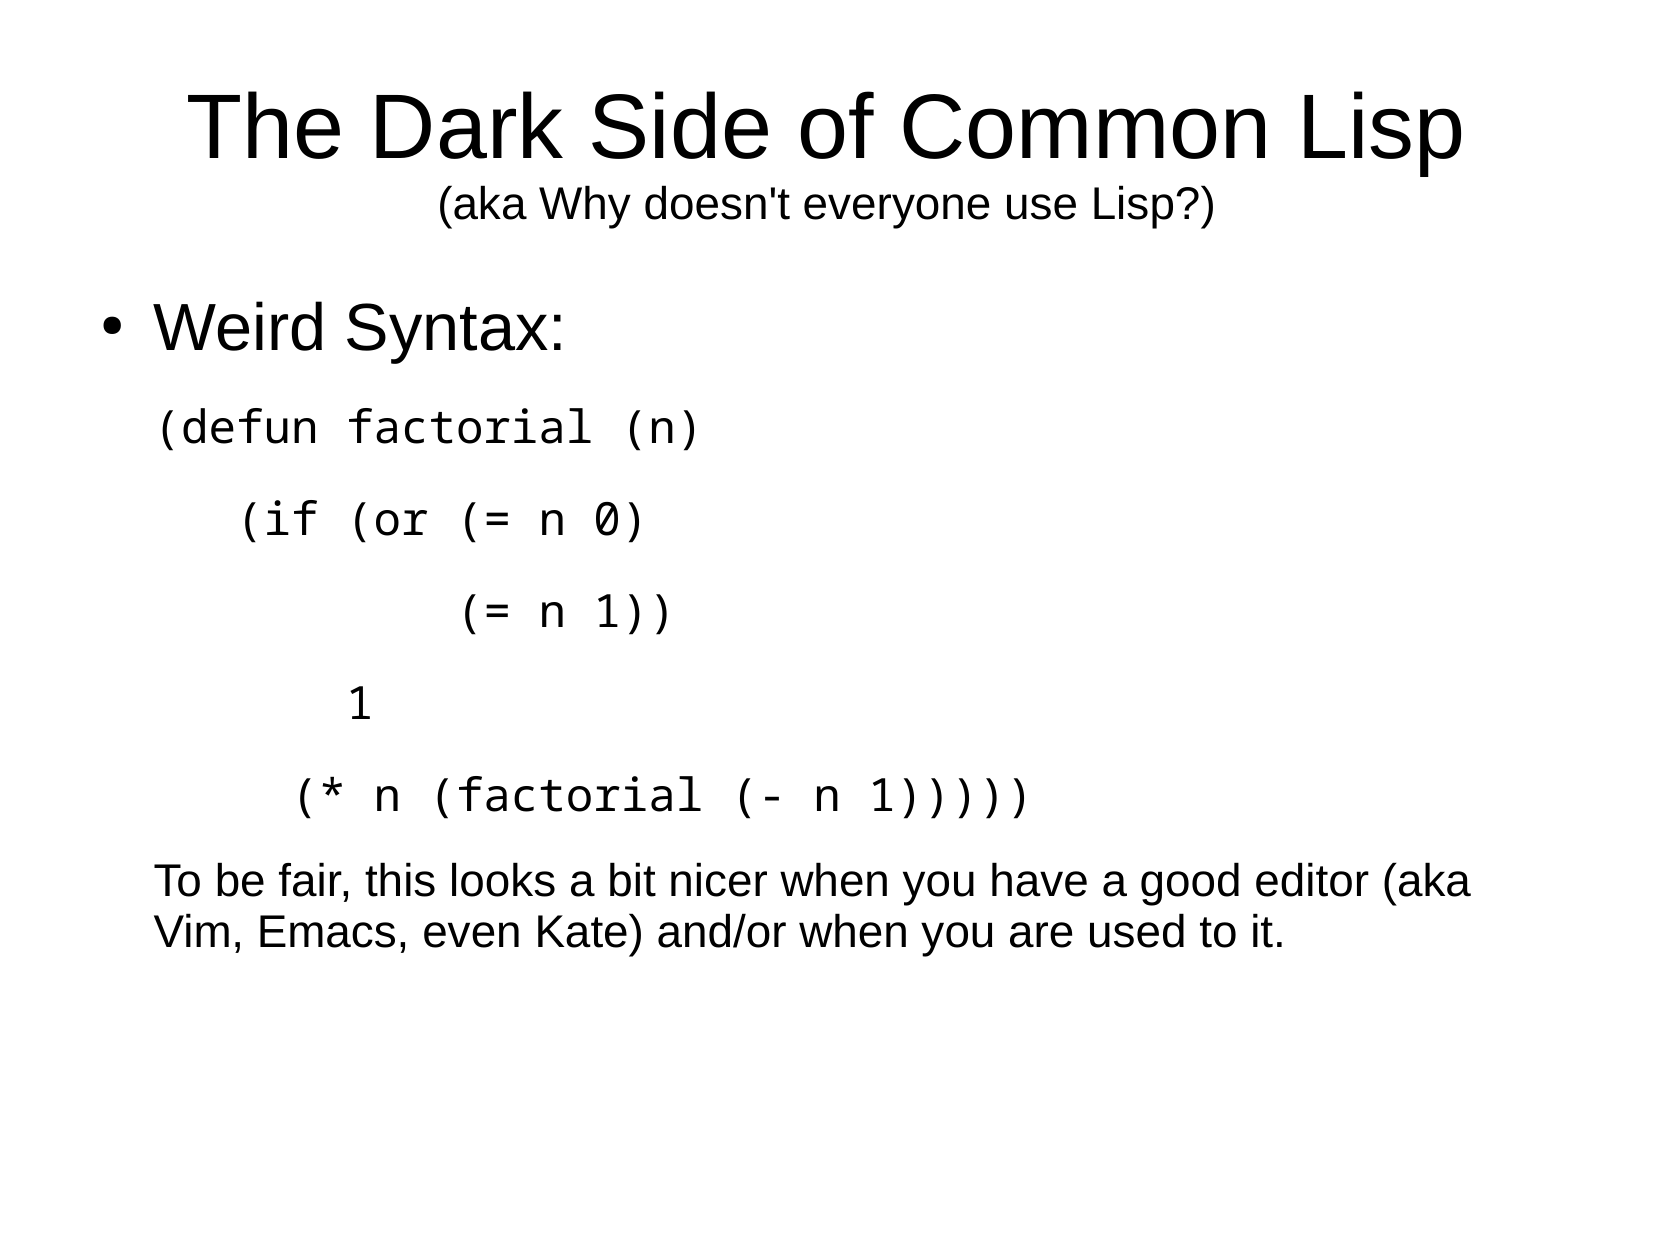

# The Dark Side of Common Lisp (aka Why doesn't everyone use Lisp?)
Weird Syntax:
(defun factorial (n)
 (if (or (= n 0)
 (= n 1))
 1
 (* n (factorial (- n 1)))))
To be fair, this looks a bit nicer when you have a good editor (aka Vim, Emacs, even Kate) and/or when you are used to it.